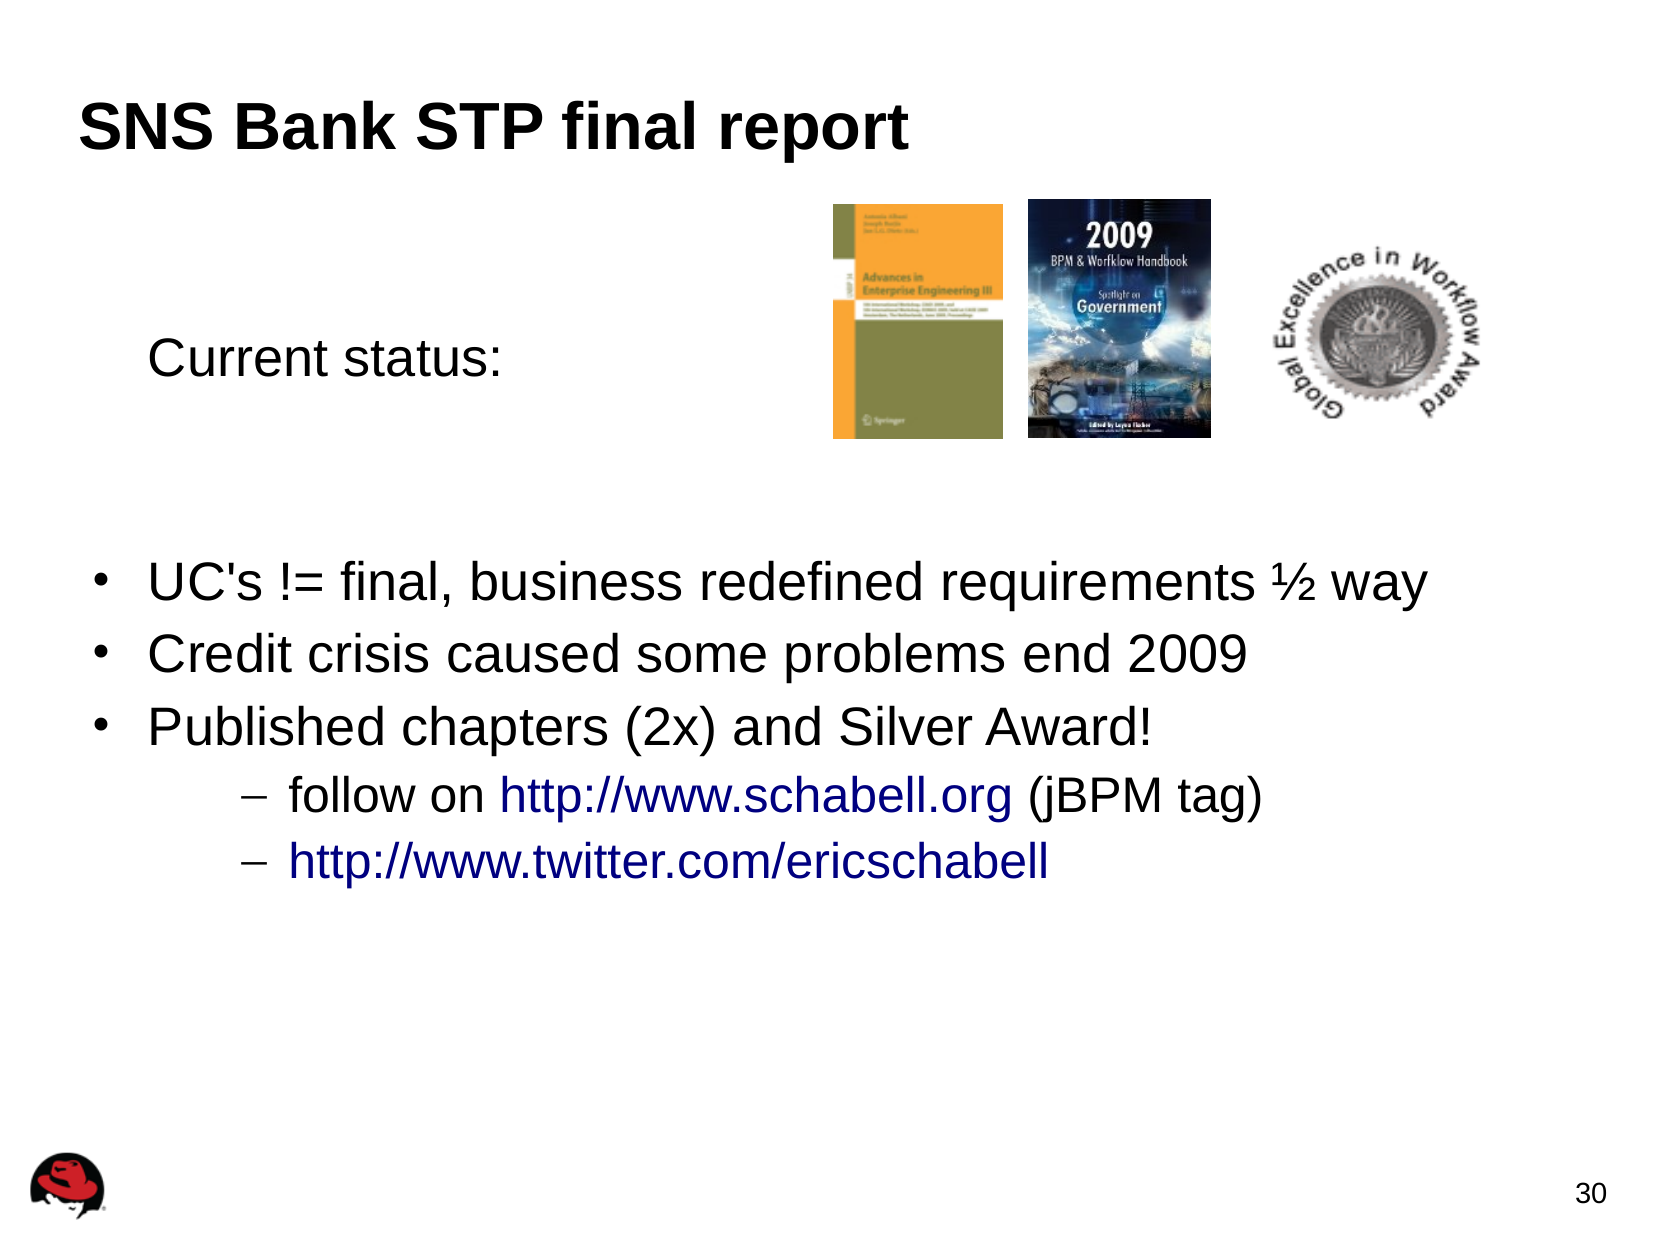

# SNS Bank STP final report
Current status:
UC's != final, business redefined requirements ½ way
Credit crisis caused some problems end 2009
Published chapters (2x) and Silver Award!
follow on http://www.schabell.org (jBPM tag)
http://www.twitter.com/ericschabell